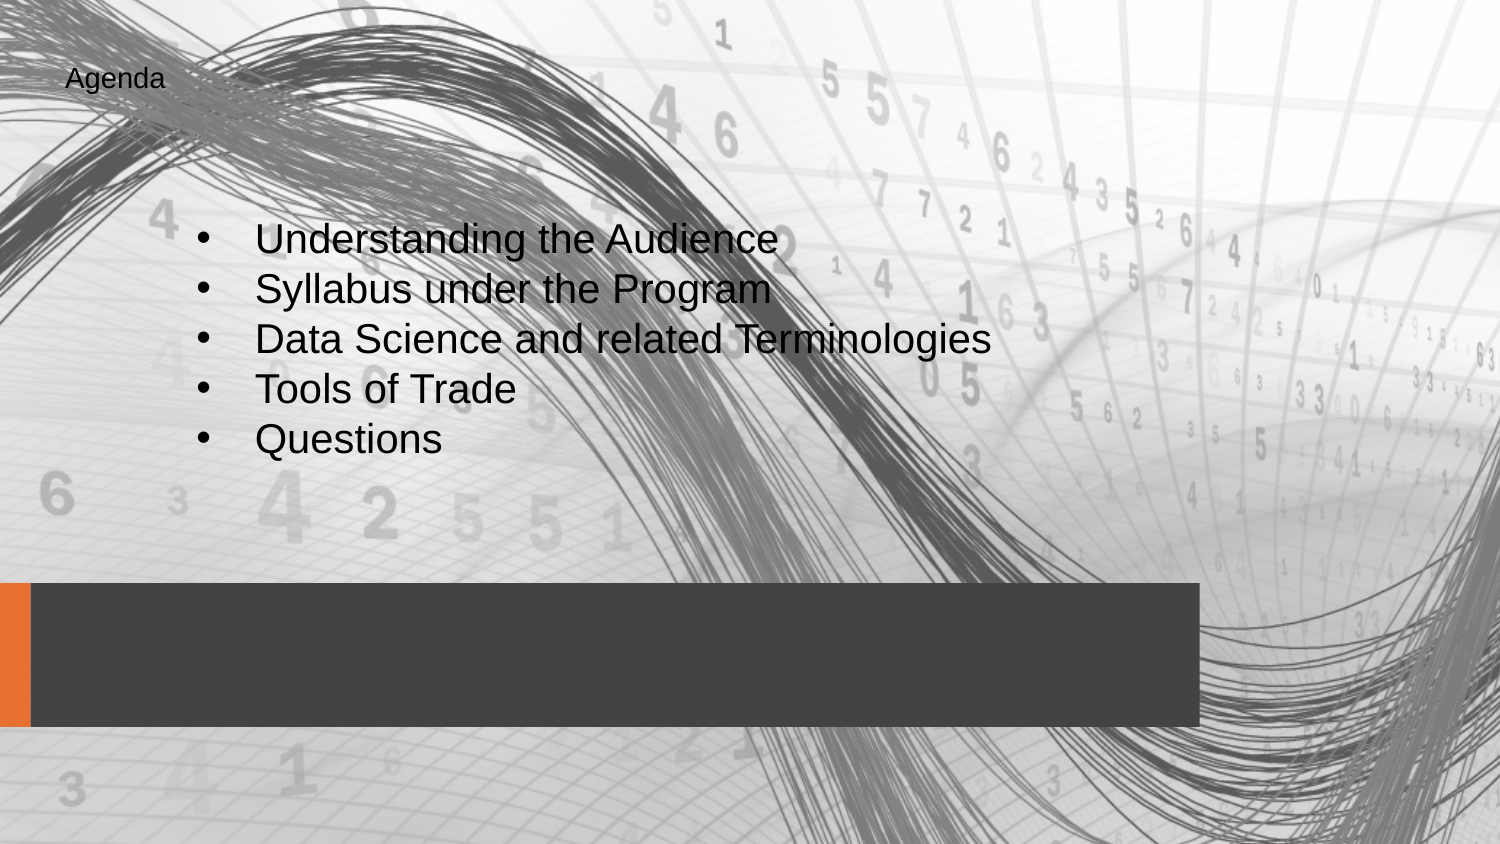

# Agenda
Understanding the Audience
Syllabus under the Program
Data Science and related Terminologies
Tools of Trade
Questions